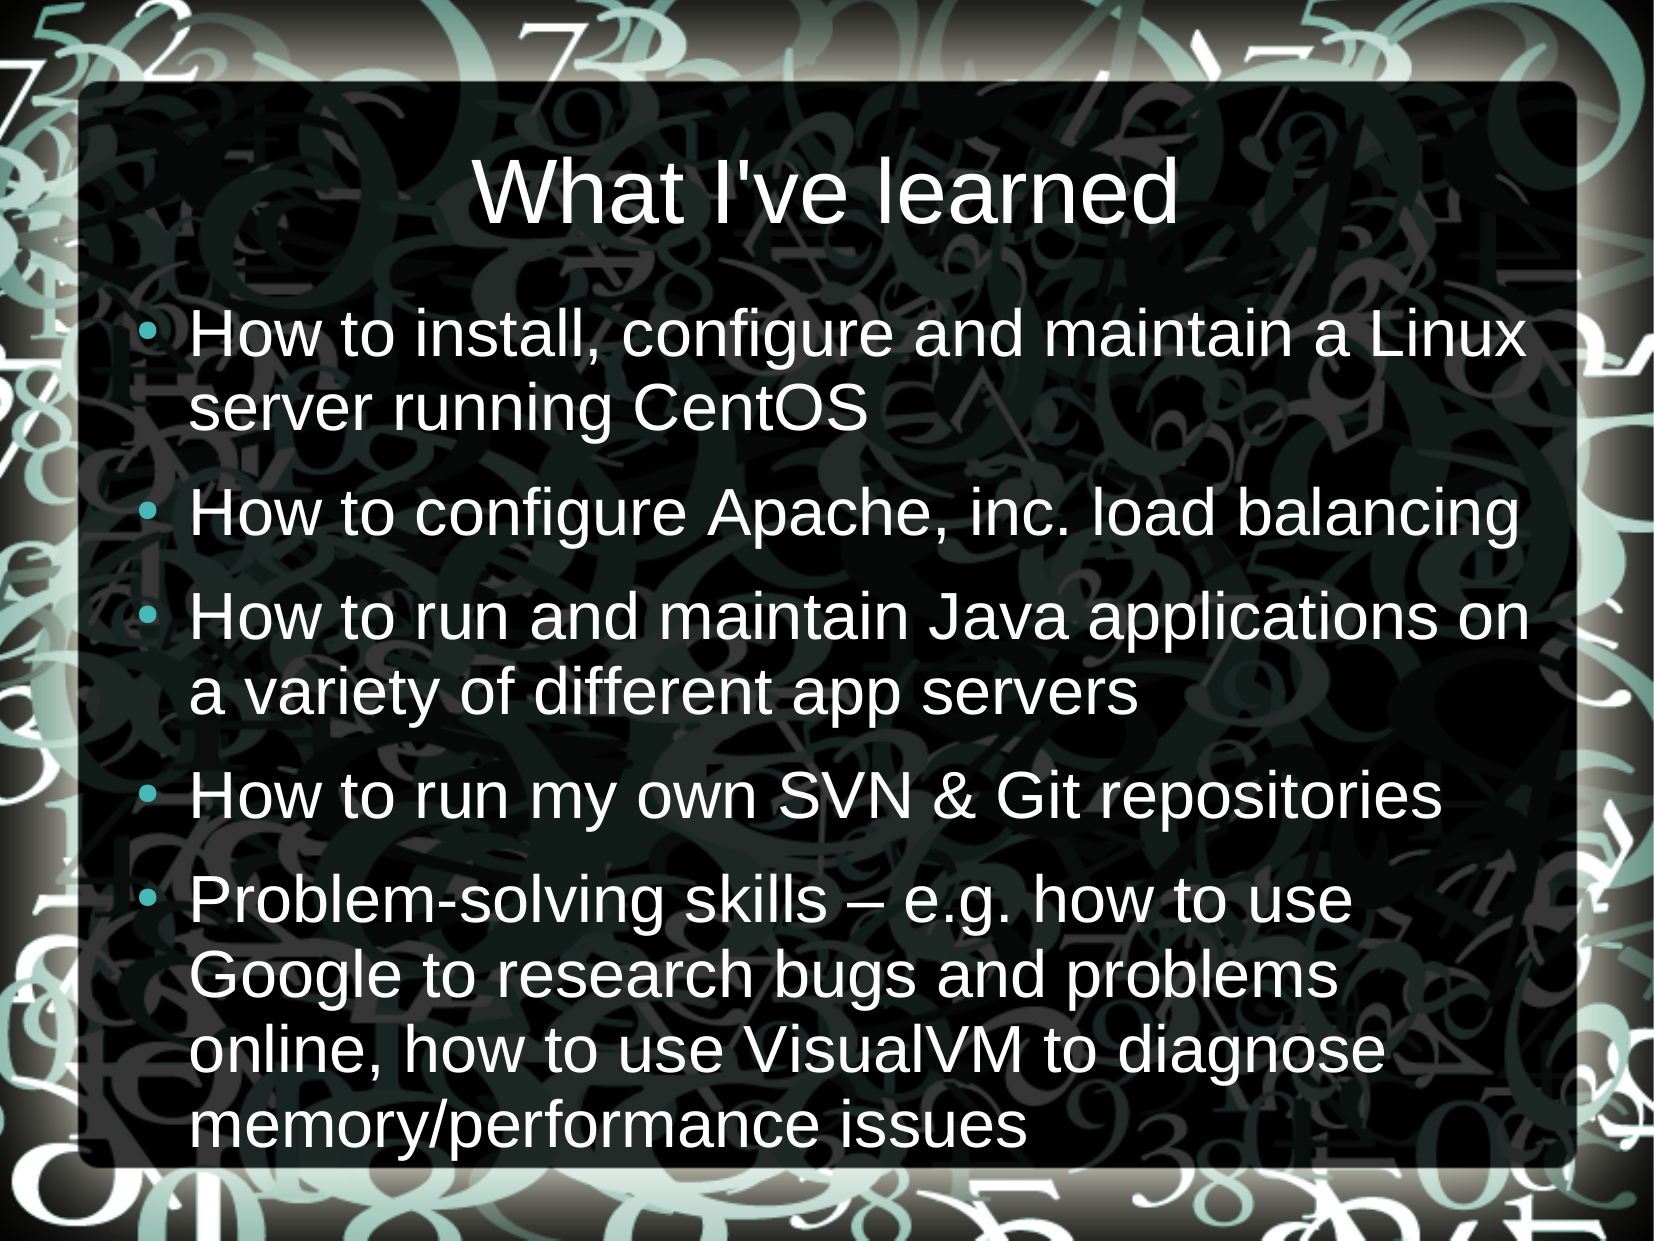

# What I've learned
How to install, configure and maintain a Linux server running CentOS
How to configure Apache, inc. load balancing
How to run and maintain Java applications on a variety of different app servers
How to run my own SVN & Git repositories
Problem-solving skills – e.g. how to use Google to research bugs and problems online, how to use VisualVM to diagnose memory/performance issues